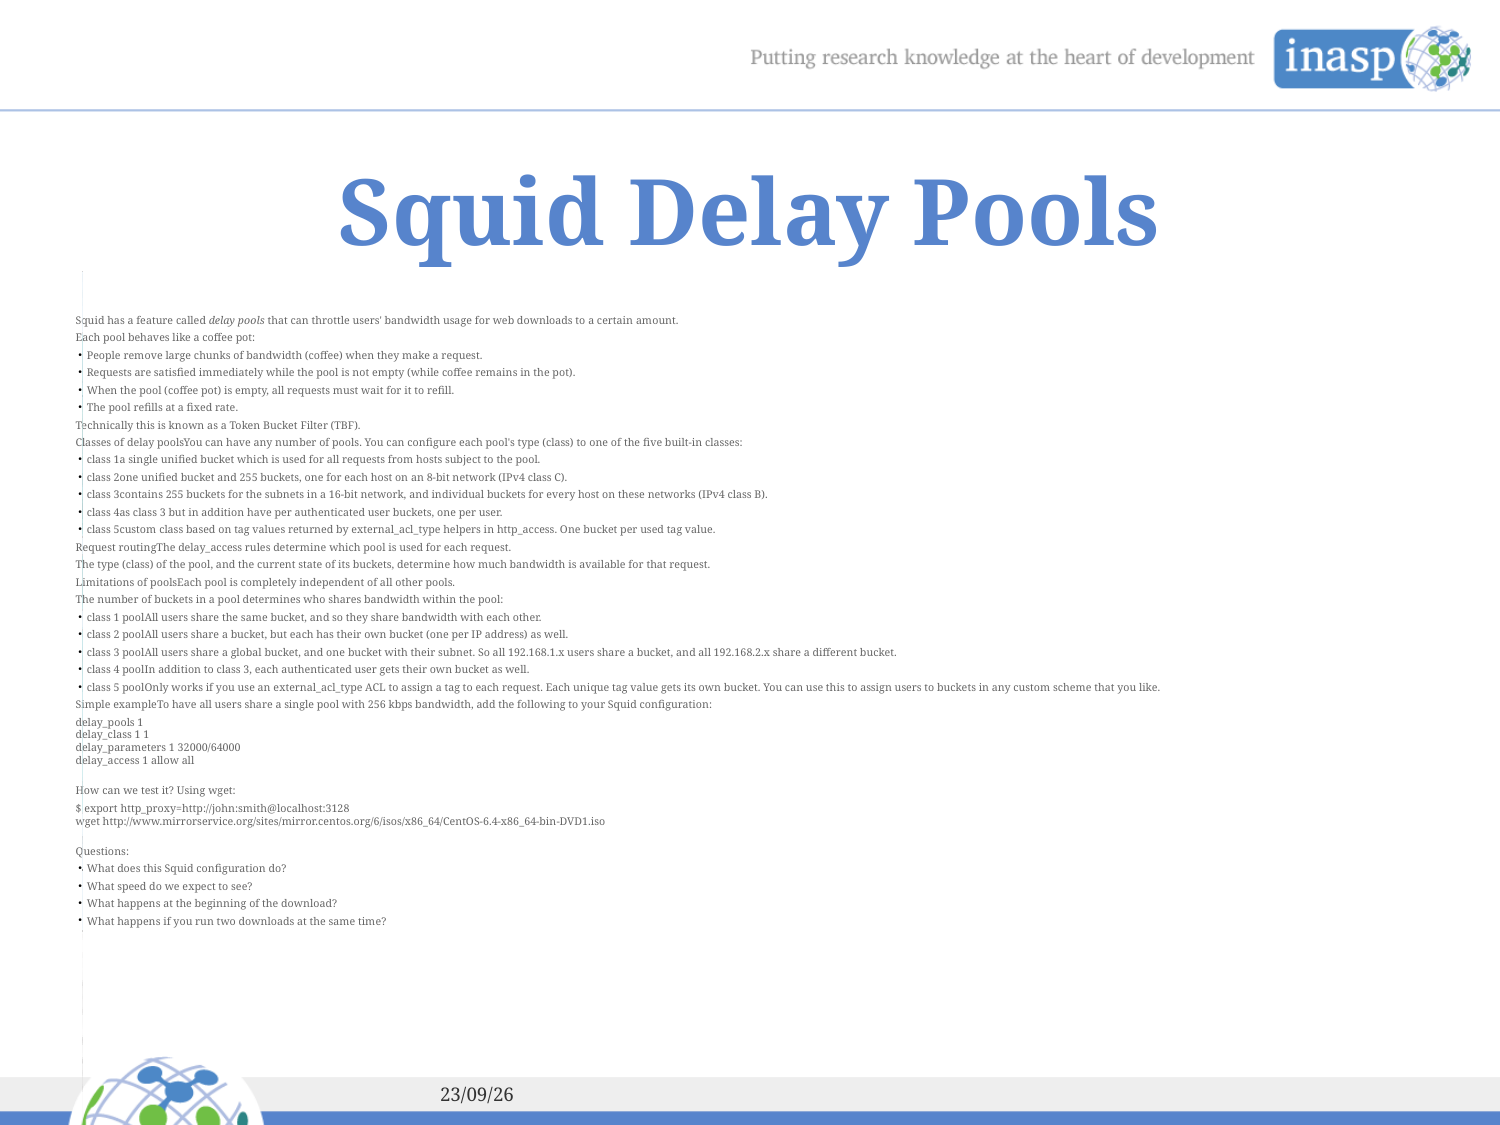

# Squid Delay Pools
Squid has a feature called delay pools that can throttle users' bandwidth usage for web downloads to a certain amount.
Each pool behaves like a coffee pot:
People remove large chunks of bandwidth (coffee) when they make a request.
Requests are satisfied immediately while the pool is not empty (while coffee remains in the pot).
When the pool (coffee pot) is empty, all requests must wait for it to refill.
The pool refills at a fixed rate.
Technically this is known as a Token Bucket Filter (TBF).
Classes of delay poolsYou can have any number of pools. You can configure each pool's type (class) to one of the five built-in classes:
class 1a single unified bucket which is used for all requests from hosts subject to the pool.
class 2one unified bucket and 255 buckets, one for each host on an 8-bit network (IPv4 class C).
class 3contains 255 buckets for the subnets in a 16-bit network, and individual buckets for every host on these networks (IPv4 class B).
class 4as class 3 but in addition have per authenticated user buckets, one per user.
class 5custom class based on tag values returned by external_acl_type helpers in http_access. One bucket per used tag value.
Request routingThe delay_access rules determine which pool is used for each request.
The type (class) of the pool, and the current state of its buckets, determine how much bandwidth is available for that request.
Limitations of poolsEach pool is completely independent of all other pools.
The number of buckets in a pool determines who shares bandwidth within the pool:
class 1 poolAll users share the same bucket, and so they share bandwidth with each other.
class 2 poolAll users share a bucket, but each has their own bucket (one per IP address) as well.
class 3 poolAll users share a global bucket, and one bucket with their subnet. So all 192.168.1.x users share a bucket, and all 192.168.2.x share a different bucket.
class 4 poolIn addition to class 3, each authenticated user gets their own bucket as well.
class 5 poolOnly works if you use an external_acl_type ACL to assign a tag to each request. Each unique tag value gets its own bucket. You can use this to assign users to buckets in any custom scheme that you like.
Simple exampleTo have all users share a single pool with 256 kbps bandwidth, add the following to your Squid configuration:
delay_pools 1
delay_class 1 1
delay_parameters 1 32000/64000
delay_access 1 allow all
How can we test it? Using wget:
$ export http_proxy=http://john:smith@localhost:3128
wget http://www.mirrorservice.org/sites/mirror.centos.org/6/isos/x86_64/CentOS-6.4-x86_64-bin-DVD1.iso
Questions:
What does this Squid configuration do?
What speed do we expect to see?
What happens at the beginning of the download?
What happens if you run two downloads at the same time?